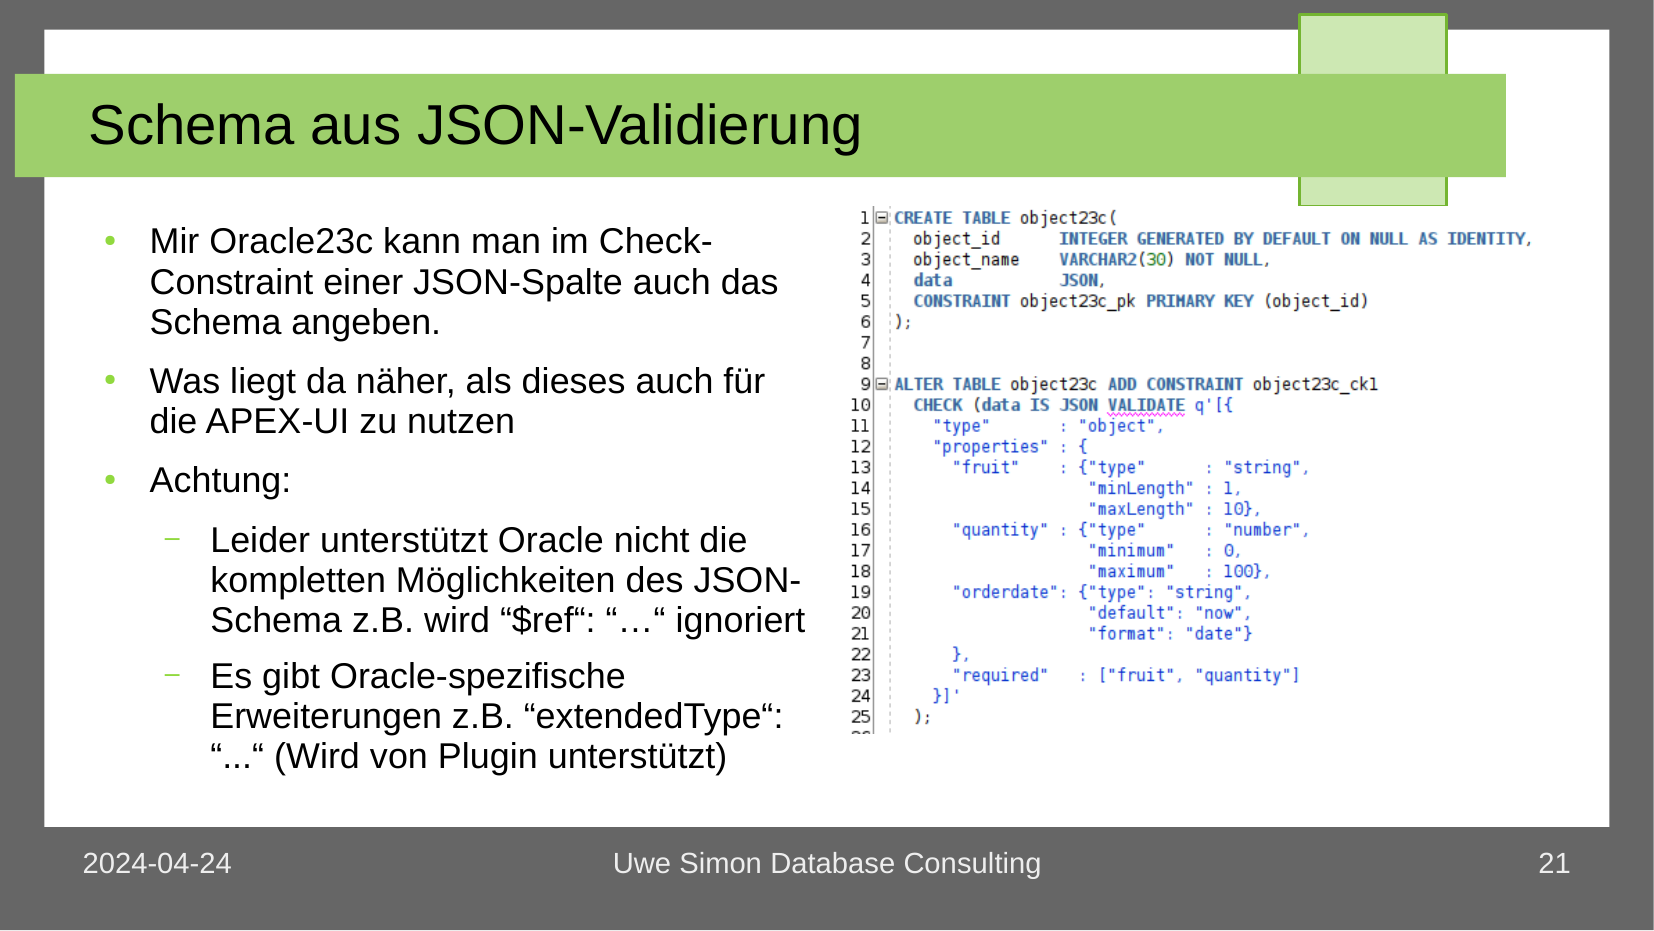

# Schema aus JSON-Validierung
Mir Oracle23c kann man im Check-Constraint einer JSON-Spalte auch das Schema angeben.
Was liegt da näher, als dieses auch für die APEX-UI zu nutzen
Achtung:
Leider unterstützt Oracle nicht die kompletten Möglichkeiten des JSON-Schema z.B. wird “$ref“: “…“ ignoriert
Es gibt Oracle-spezifische Erweiterungen z.B. “extendedType“: “...“ (Wird von Plugin unterstützt)
2024-04-24
Uwe Simon Database Consulting
21